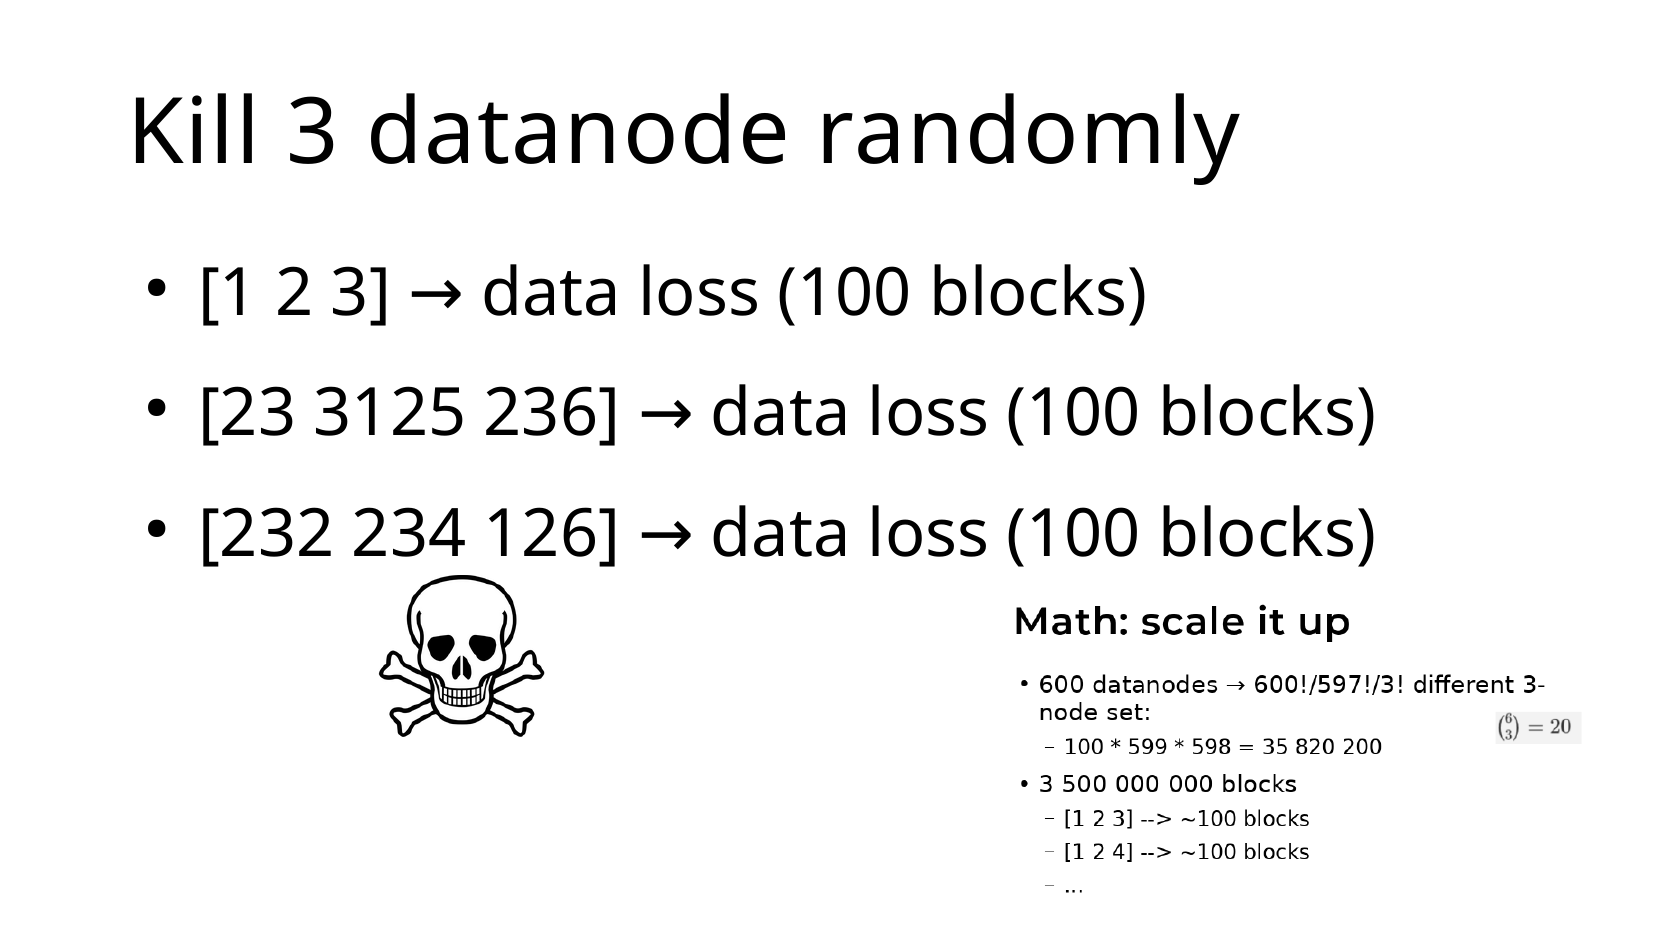

# Kill 3 datanode randomly
[1 2 3] → data loss (100 blocks)
[23 3125 236] → data loss (100 blocks)
[232 234 126] → data loss (100 blocks)